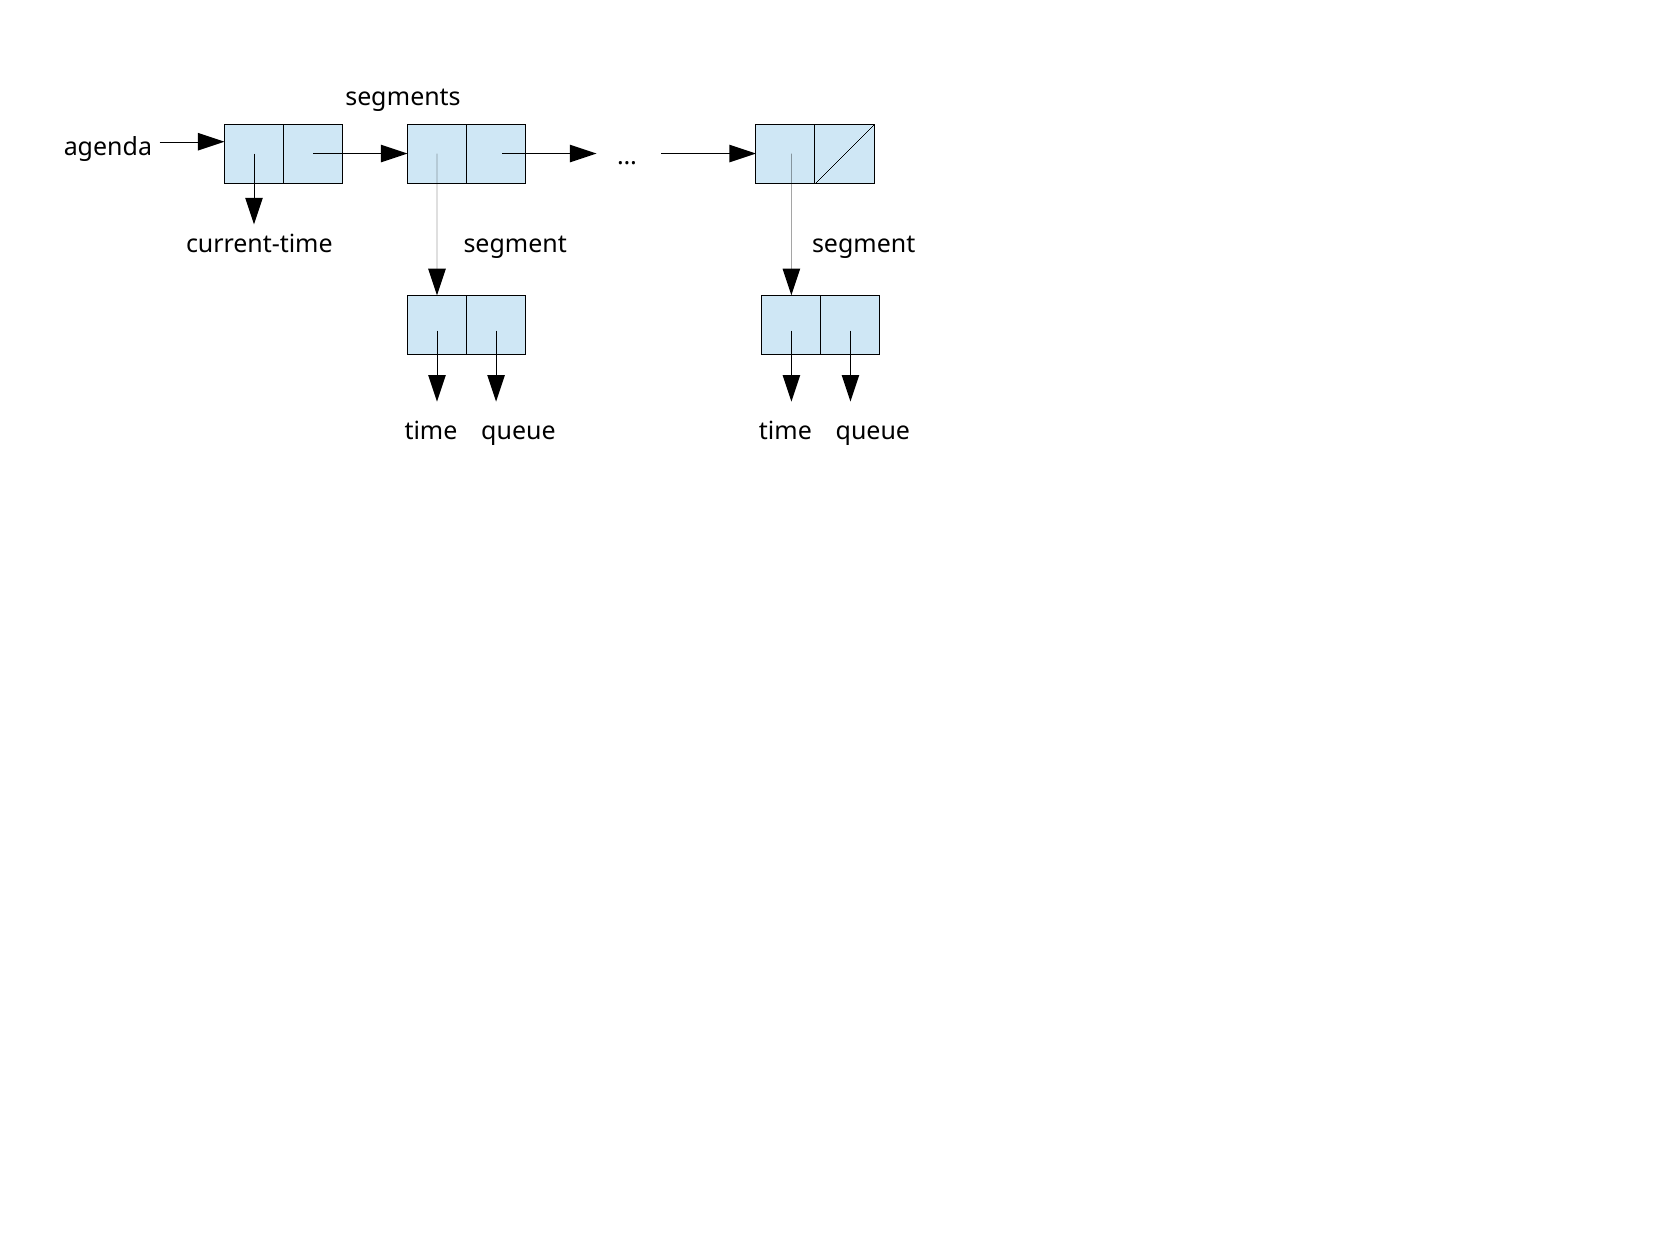

segments
agenda
…
current-time
segment
segment
time
queue
time
queue